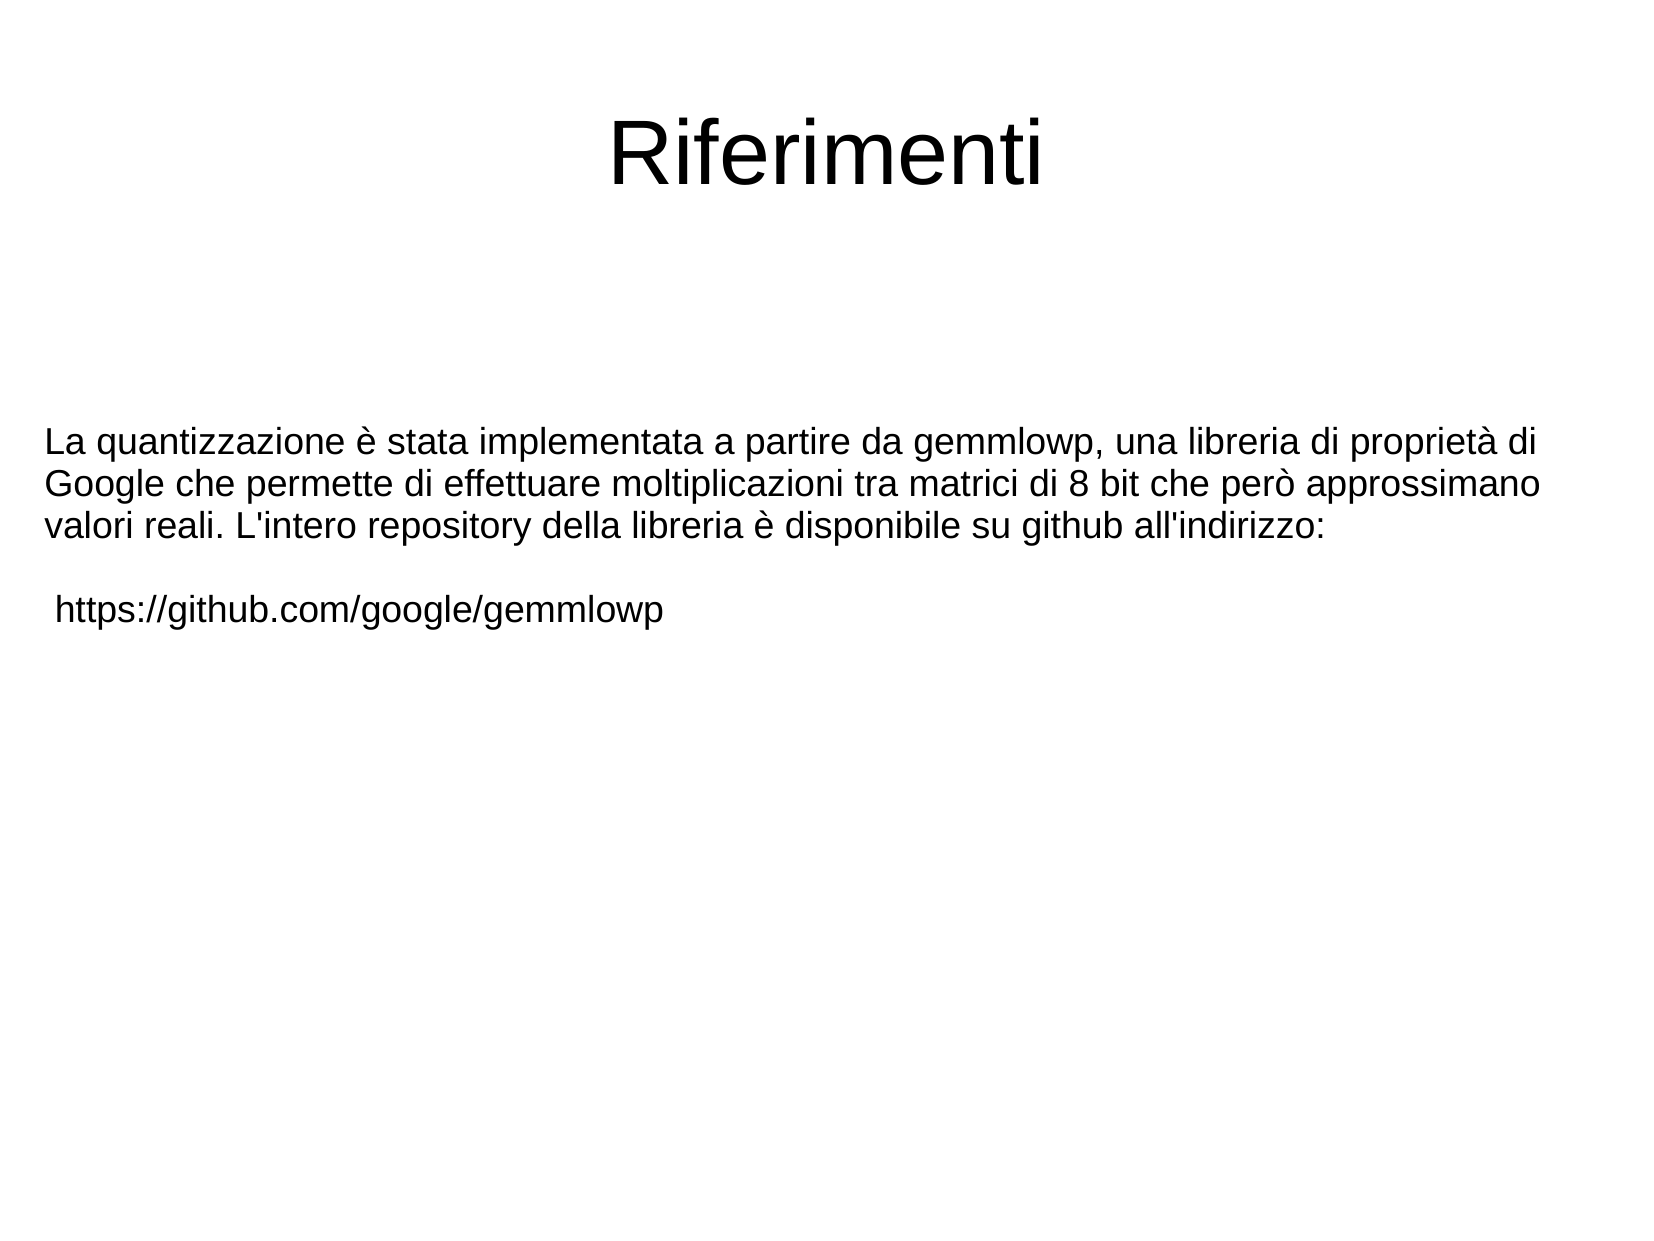

# Riferimenti
La quantizzazione è stata implementata a partire da gemmlowp, una libreria di proprietà di Google che permette di effettuare moltiplicazioni tra matrici di 8 bit che però approssimano valori reali. L'intero repository della libreria è disponibile su github all'indirizzo:
 https://github.com/google/gemmlowp